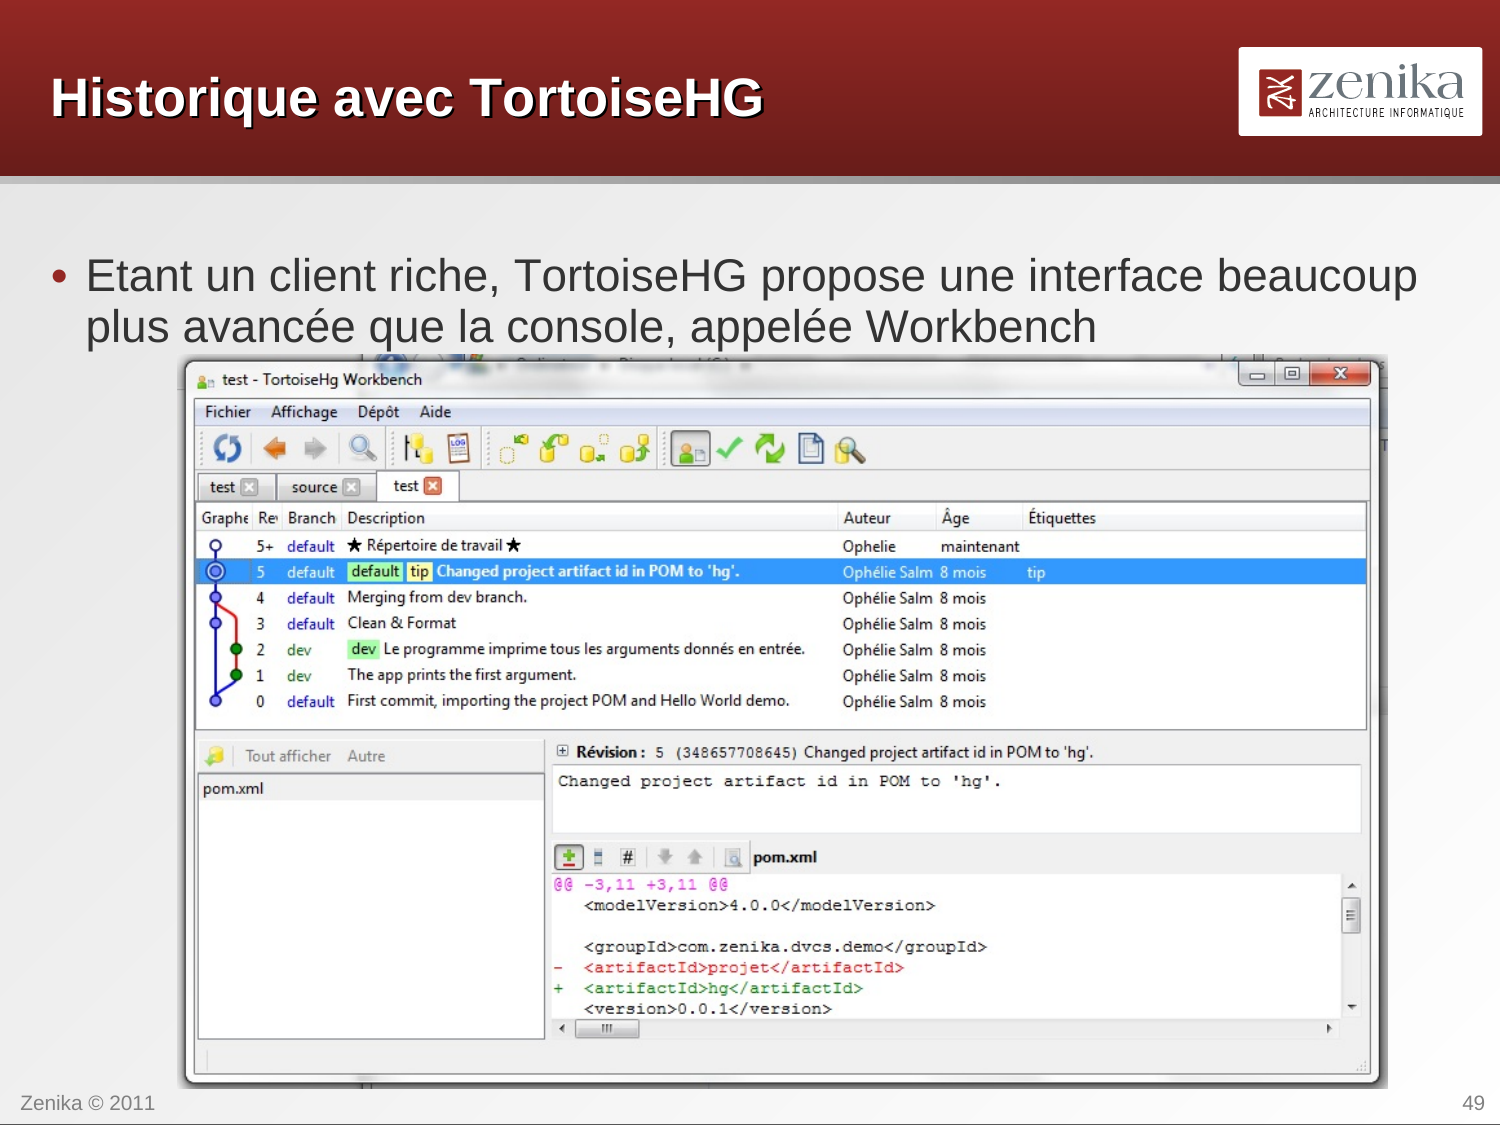

# Historique avec TortoiseHG
Etant un client riche, TortoiseHG propose une interface beaucoup plus avancée que la console, appelée Workbench